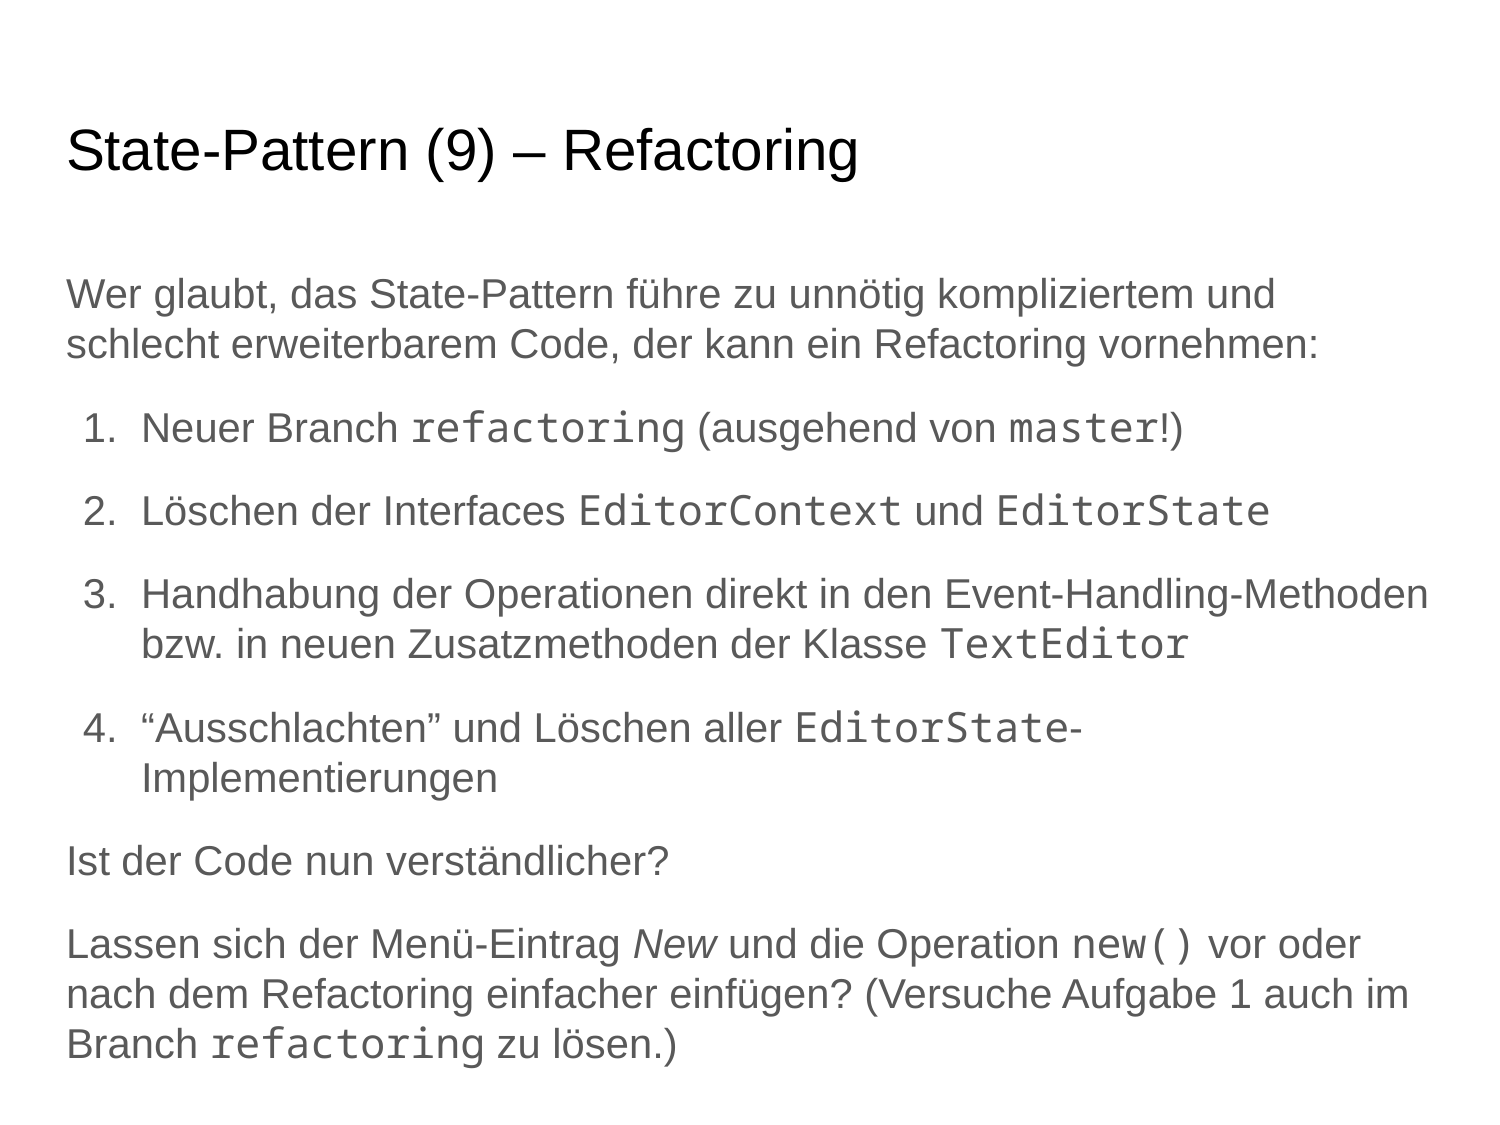

# State-Pattern (9) ‒ Refactoring
Wer glaubt, das State-Pattern führe zu unnötig kompliziertem und schlecht erweiterbarem Code, der kann ein Refactoring vornehmen:
Neuer Branch refactoring (ausgehend von master!)
Löschen der Interfaces EditorContext und EditorState
Handhabung der Operationen direkt in den Event-Handling-Methoden bzw. in neuen Zusatzmethoden der Klasse TextEditor
“Ausschlachten” und Löschen aller EditorState-Implementierungen
Ist der Code nun verständlicher?
Lassen sich der Menü-Eintrag New und die Operation new() vor oder nach dem Refactoring einfacher einfügen? (Versuche Aufgabe 1 auch im Branch refactoring zu lösen.)